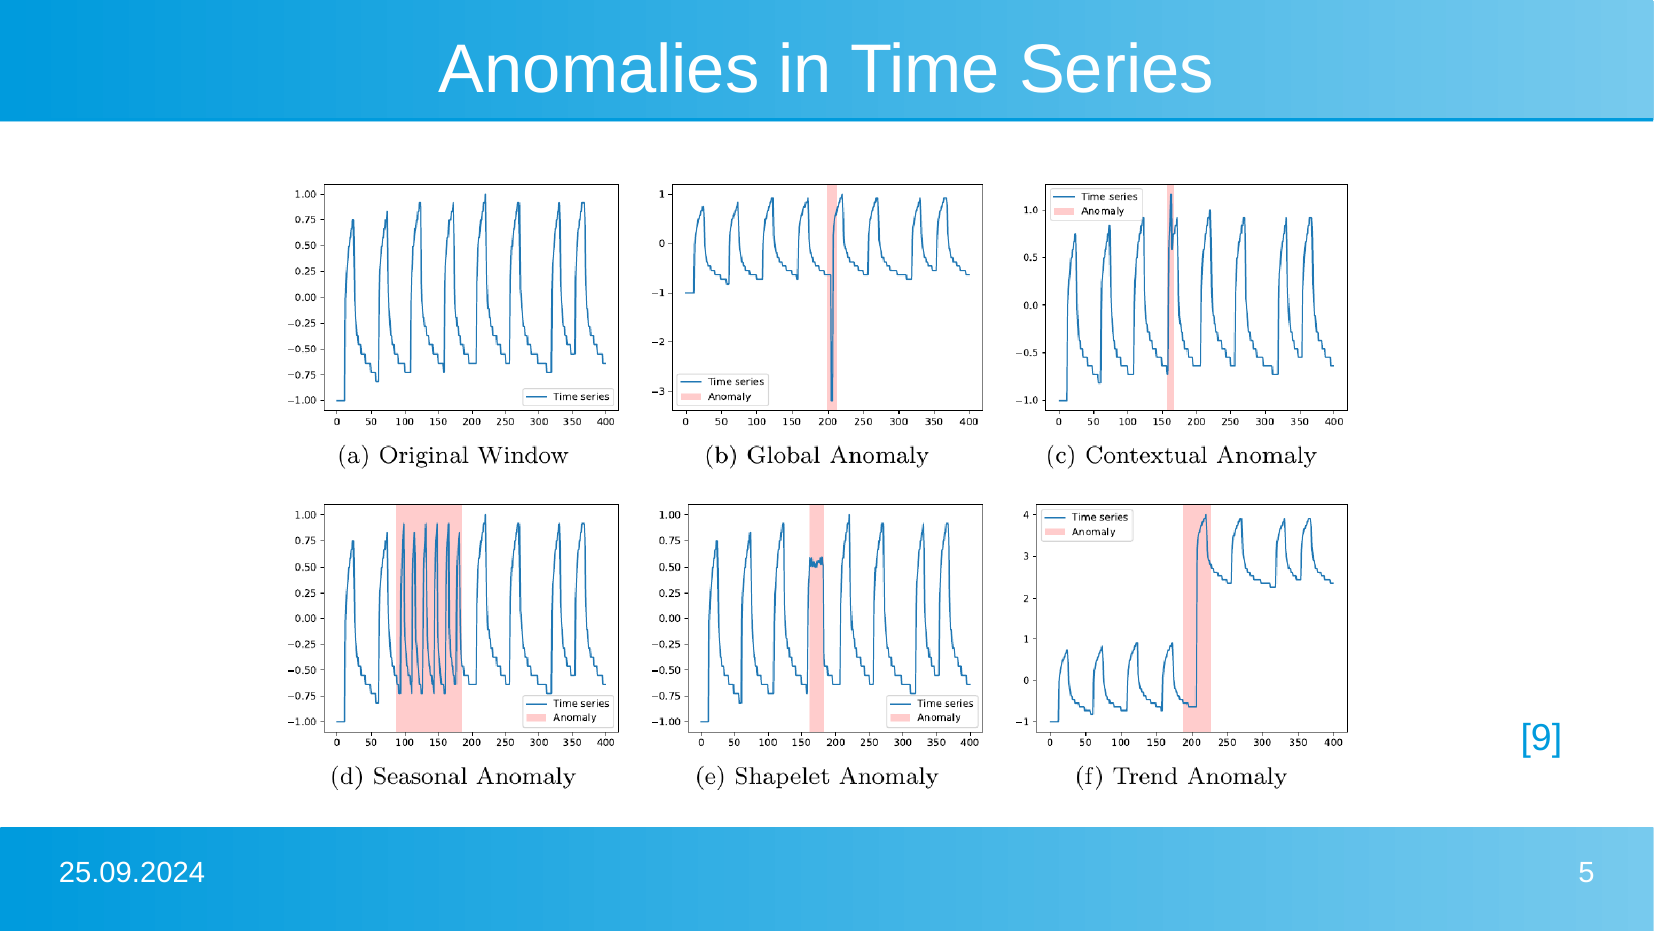

# Anomalies in Time Series
[9]
5